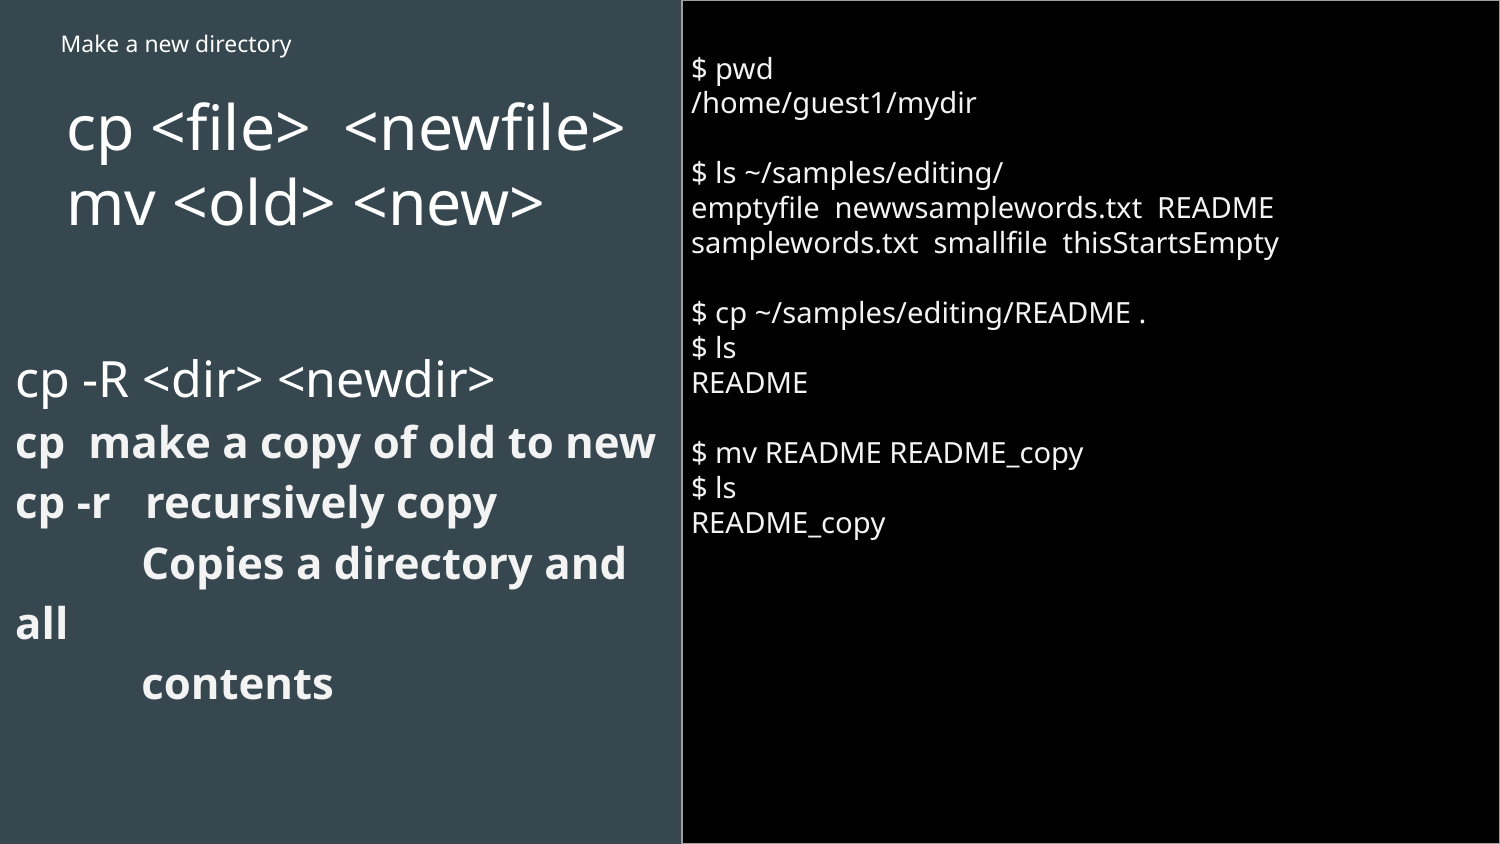

$ pwd
/home/guest1/mydir
$ ls ~/samples/editing/
emptyfile newwsamplewords.txt README samplewords.txt smallfile thisStartsEmpty
$ cp ~/samples/editing/README .
$ ls
README
$ mv README README_copy
$ ls
README_copy
Make a new directory
# cp <file> <newfile> mv <old> <new>
cp -R <dir> <newdir>
cp make a copy of old to new
cp -r recursively copy
 Copies a directory and all
 contents